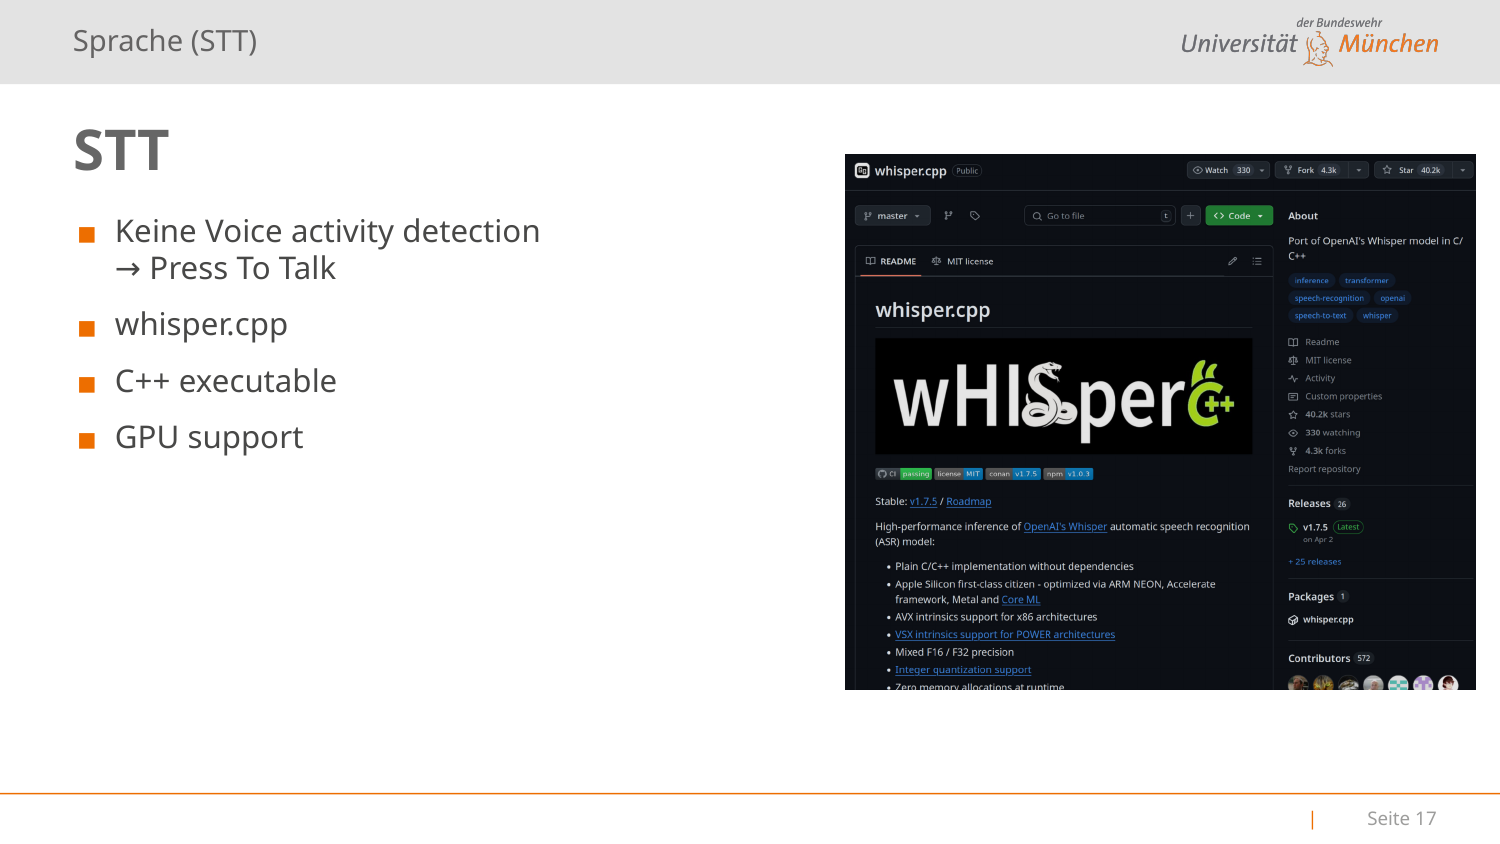

# Sprache (STT)
STT
Keine Voice activity detection
→ Press To Talk
whisper.cpp
C++ executable
GPU support